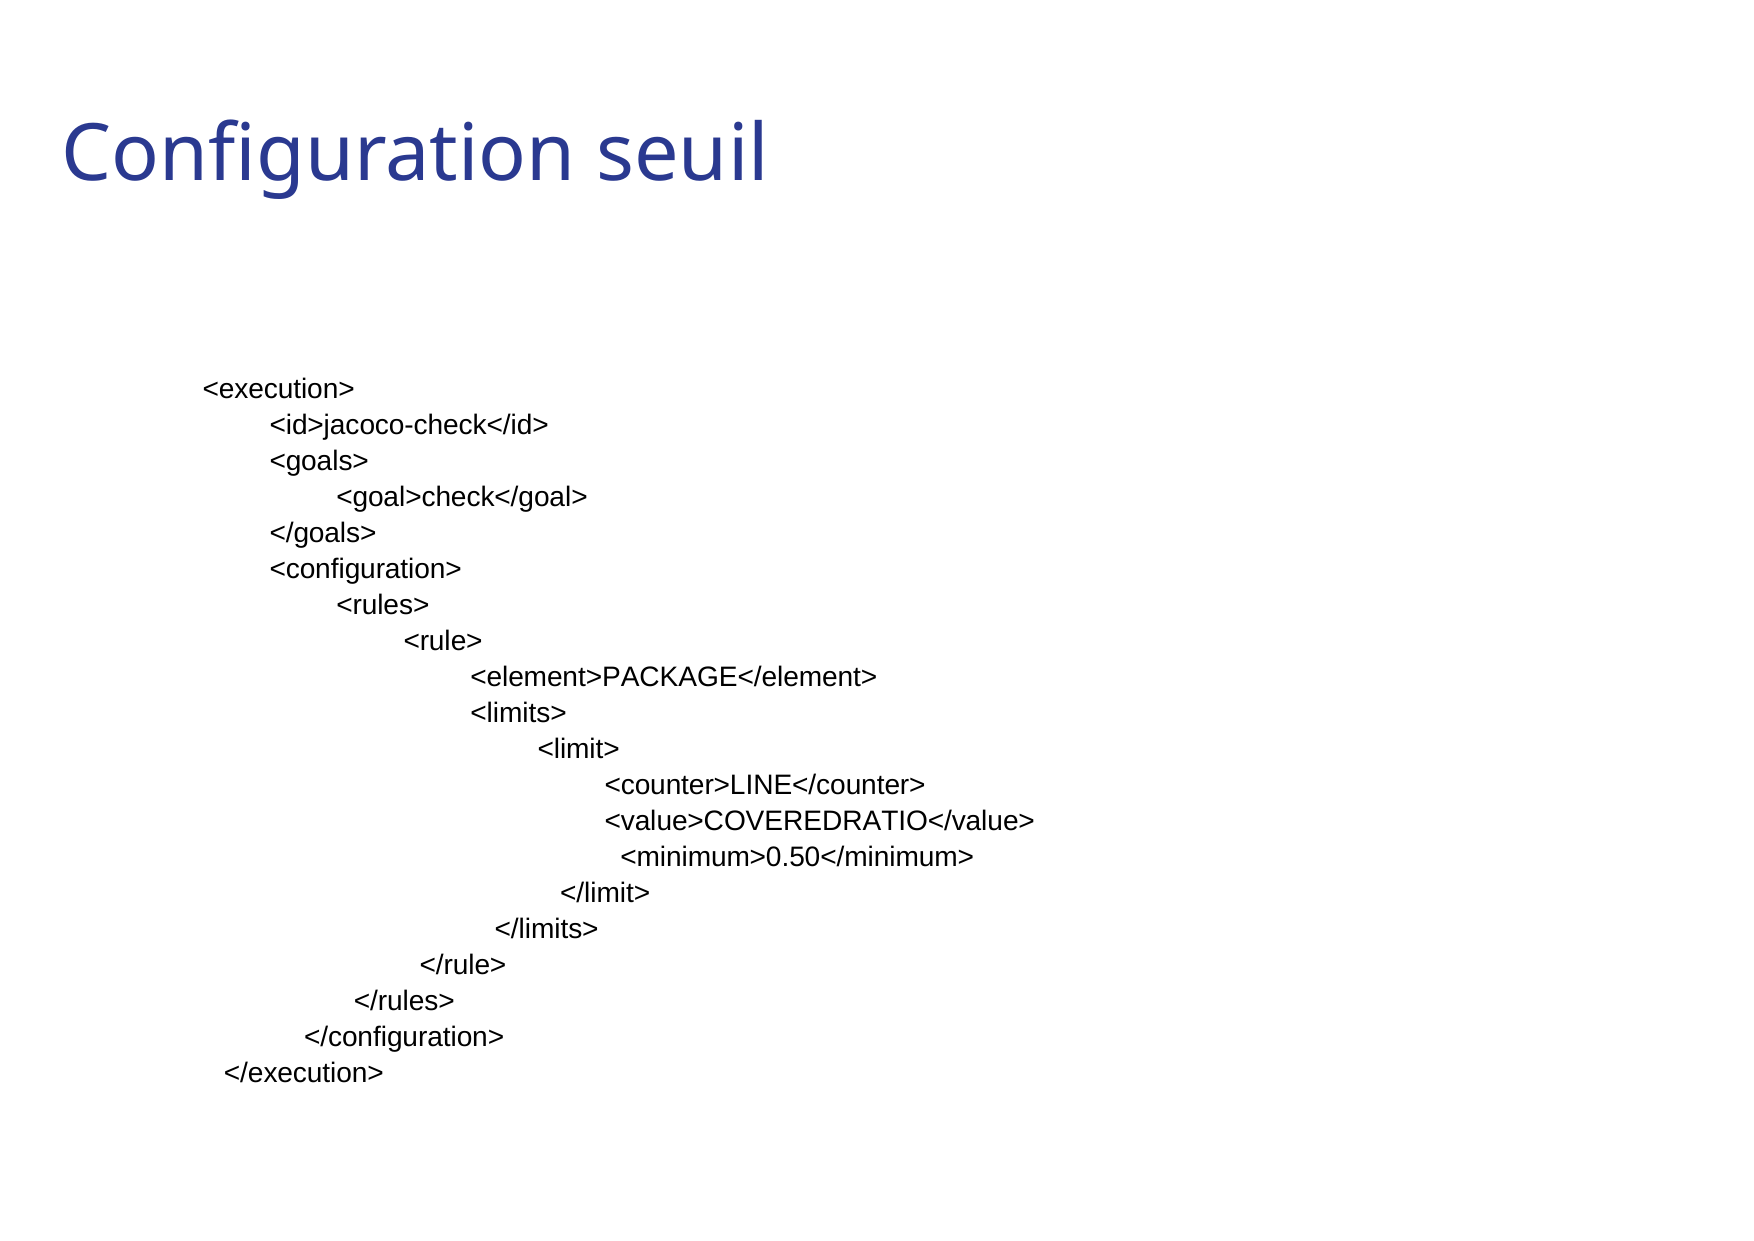

# Configuration seuil
<execution>
<id>jacoco-check</id>
<goals>
<goal>check</goal>
</goals>
<configuration>
<rules>
<rule>
<element>PACKAGE</element>
<limits>
<limit>
<counter>LINE</counter>
<value>COVEREDRATIO</value>
<minimum>0.50</minimum>
</limit>
</limits>
</rule>
</rules>
</configuration>
</execution>